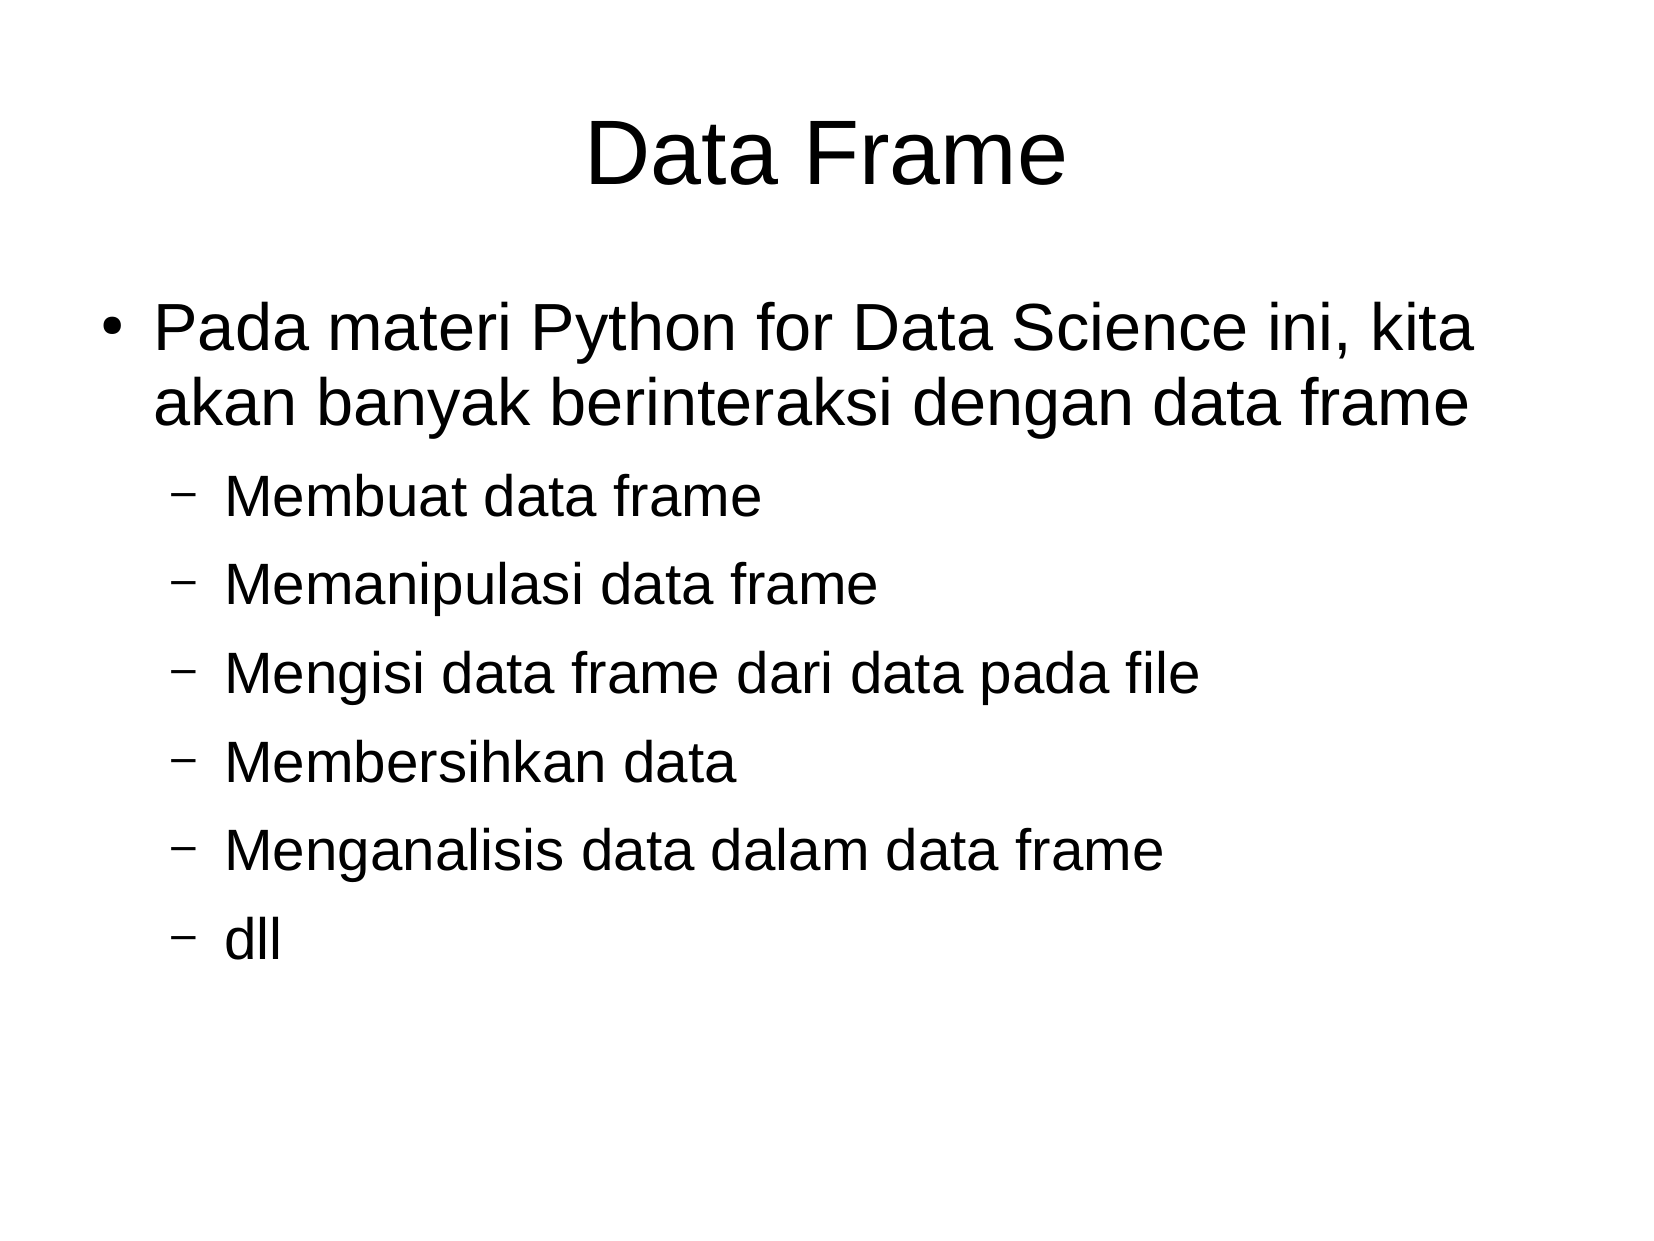

# Data Frame
Pada materi Python for Data Science ini, kita akan banyak berinteraksi dengan data frame
Membuat data frame
Memanipulasi data frame
Mengisi data frame dari data pada file
Membersihkan data
Menganalisis data dalam data frame
dll